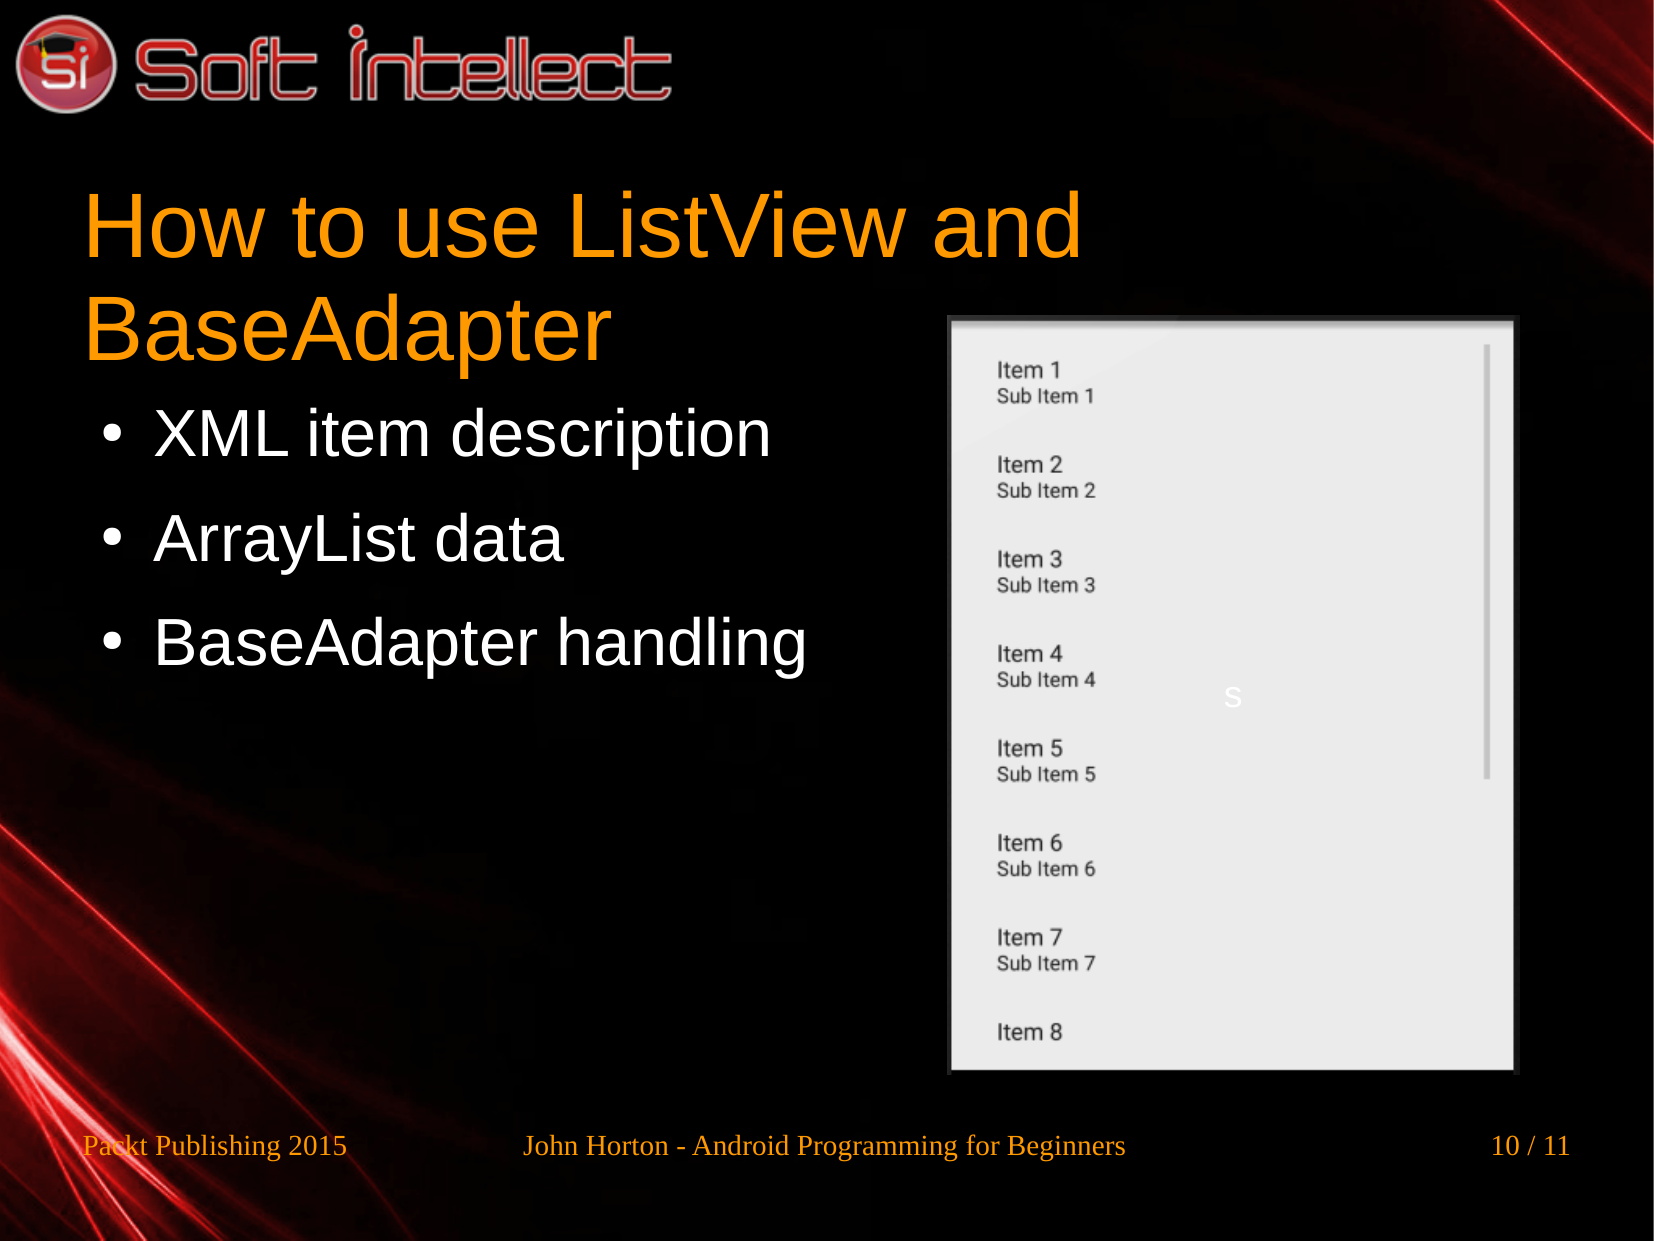

# How to use ListView and BaseAdapter
s
XML item description
ArrayList data
BaseAdapter handling
Packt Publishing 2015
John Horton - Android Programming for Beginners
10